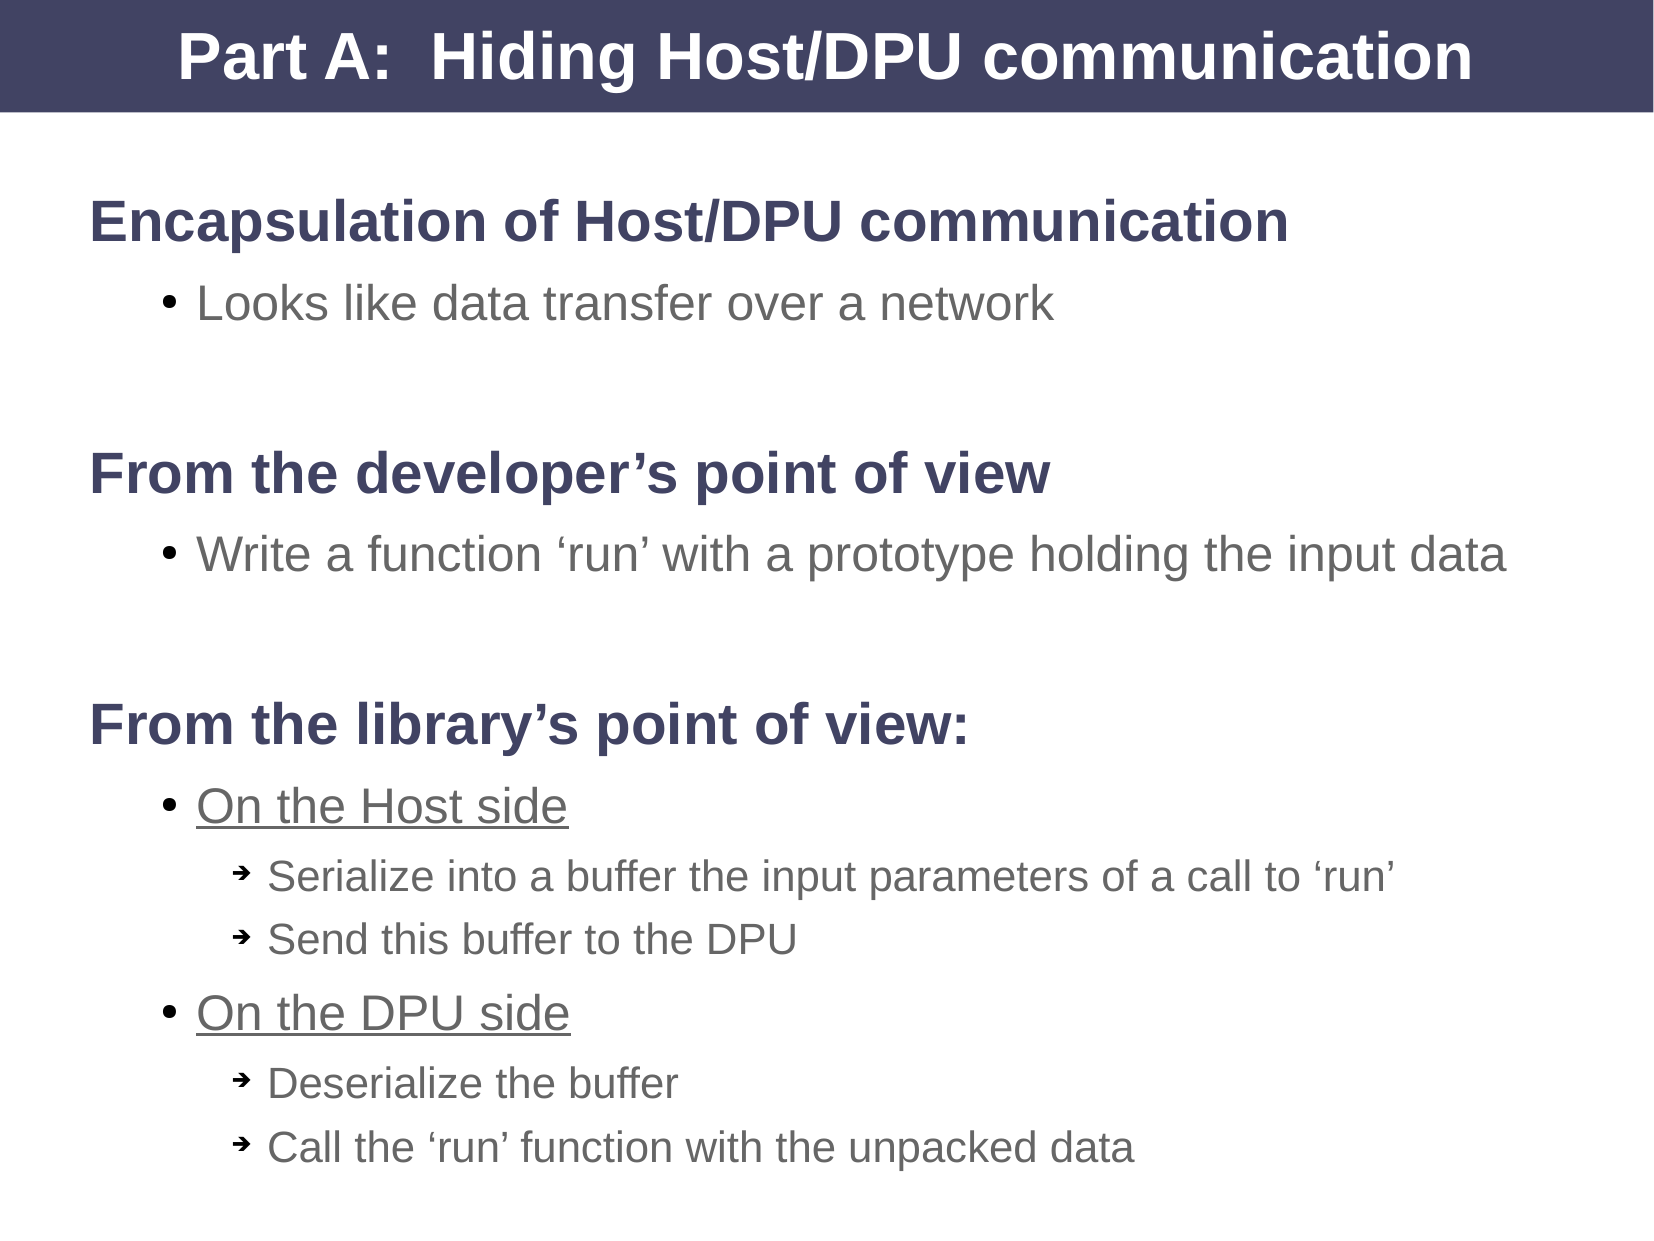

Part A: Hiding Host/DPU communication
Encapsulation of Host/DPU communication
Looks like data transfer over a network
From the developer’s point of view
Write a function ‘run’ with a prototype holding the input data
From the library’s point of view:
On the Host side
Serialize into a buffer the input parameters of a call to ‘run’
Send this buffer to the DPU
On the DPU side
Deserialize the buffer
Call the ‘run’ function with the unpacked data